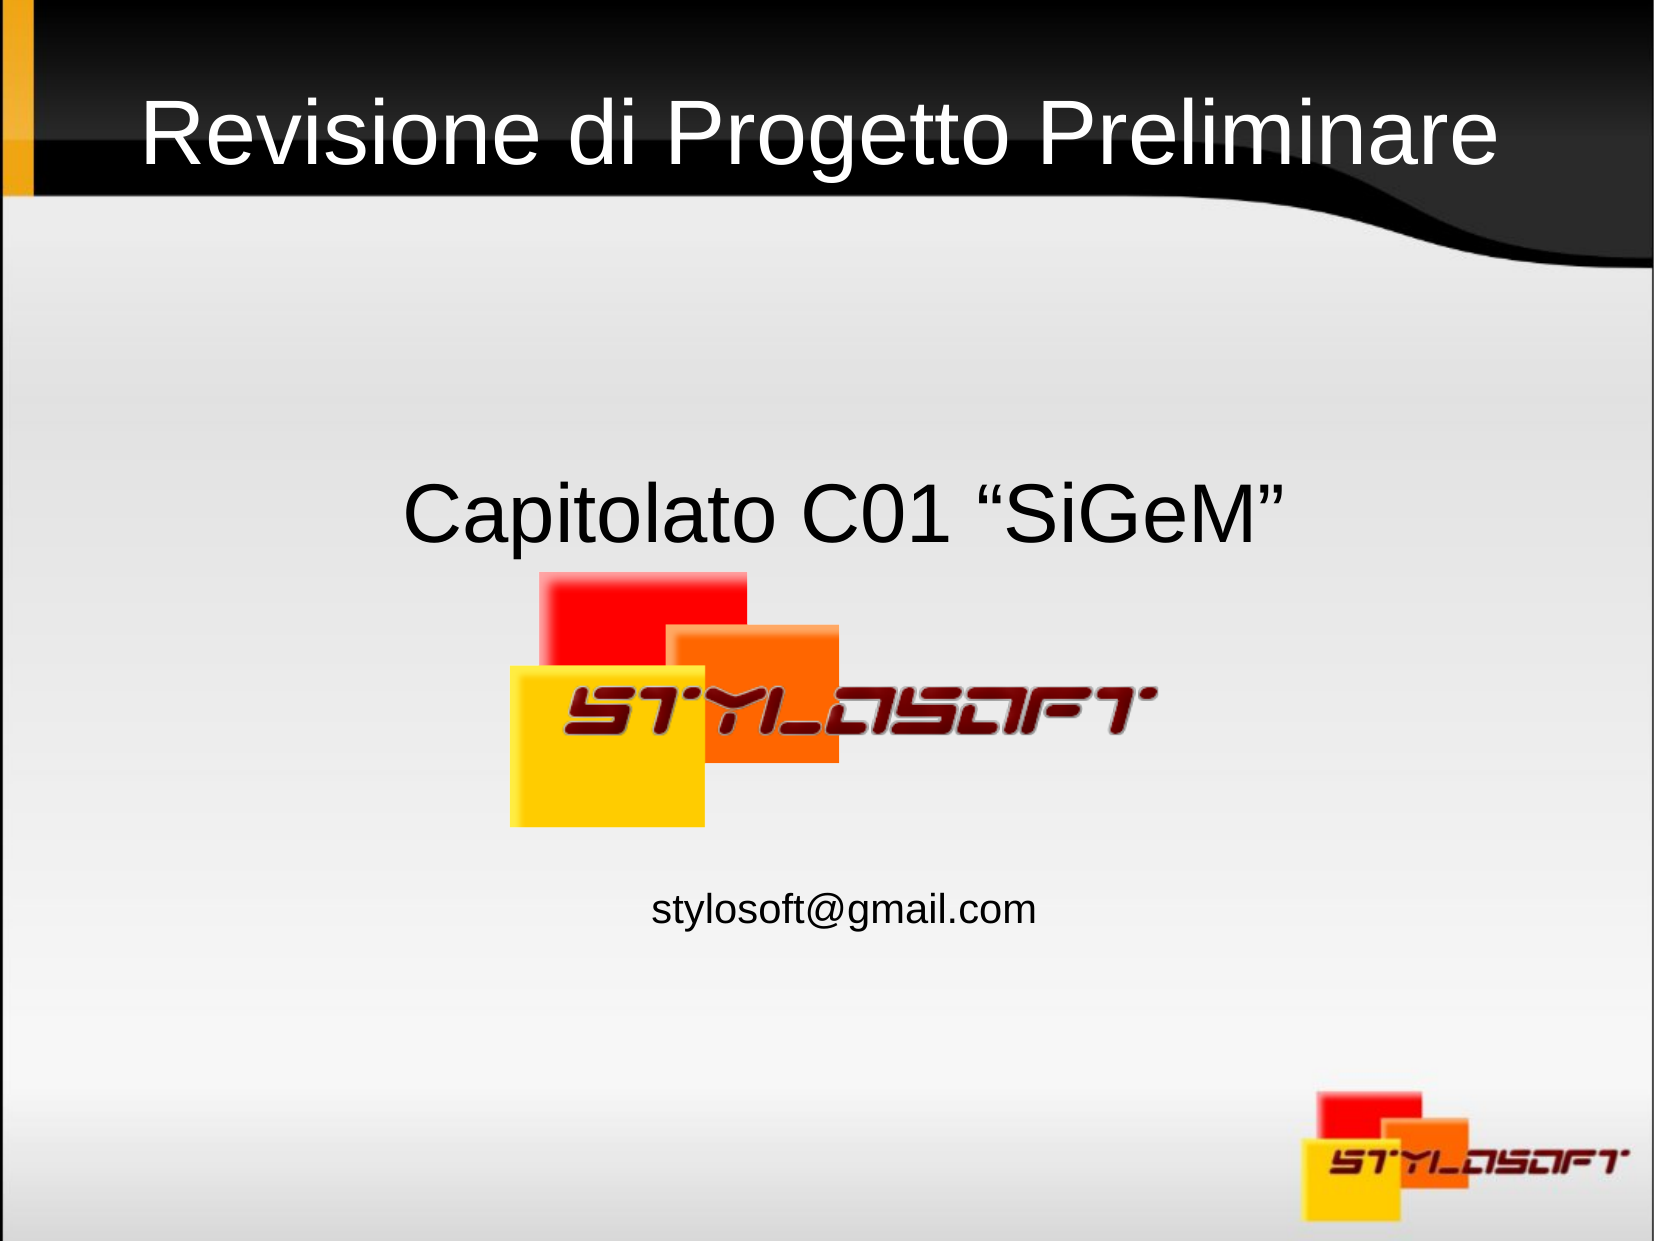

# Revisione di Progetto Preliminare
Capitolato C01 “SiGeM”
stylosoft@gmail.com